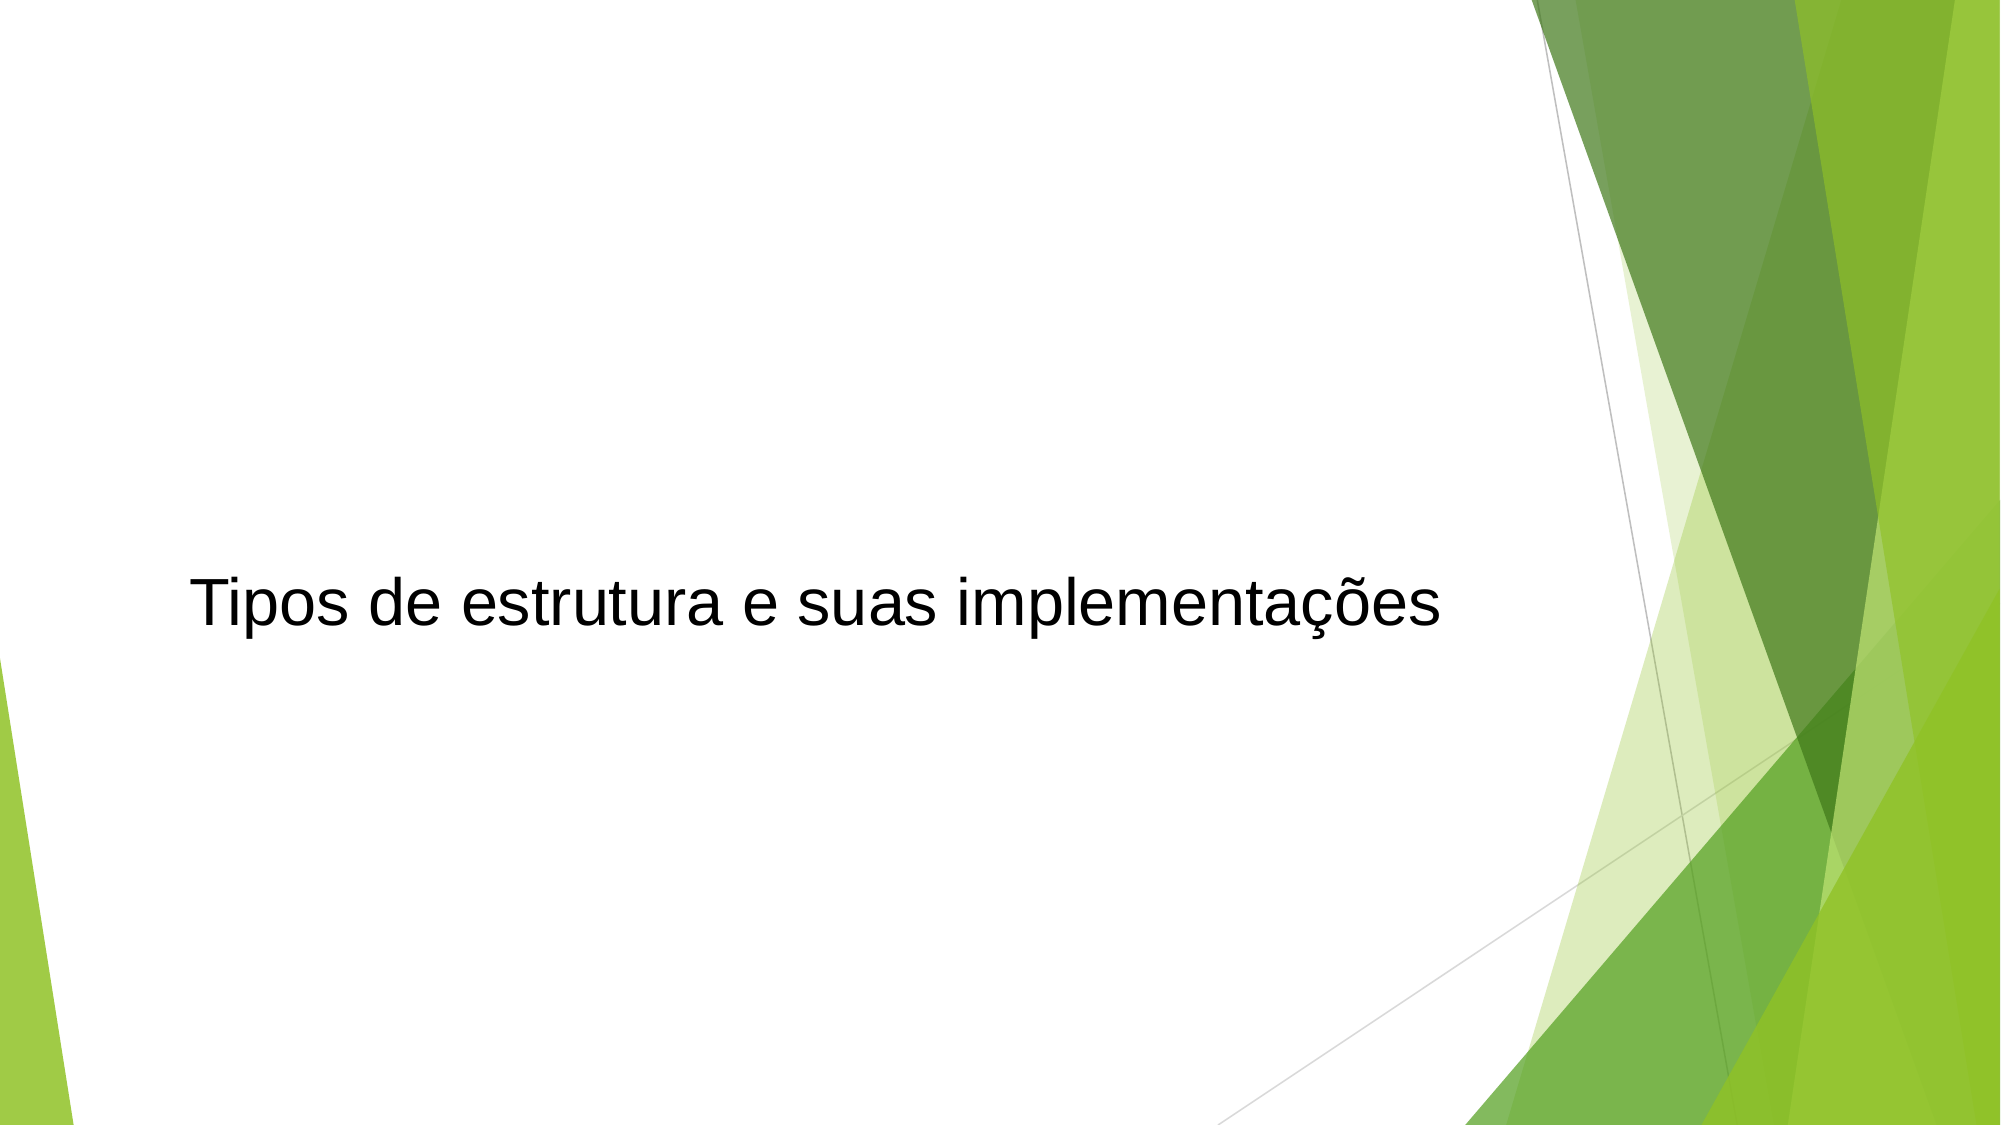

# Tipos de estrutura e suas implementações